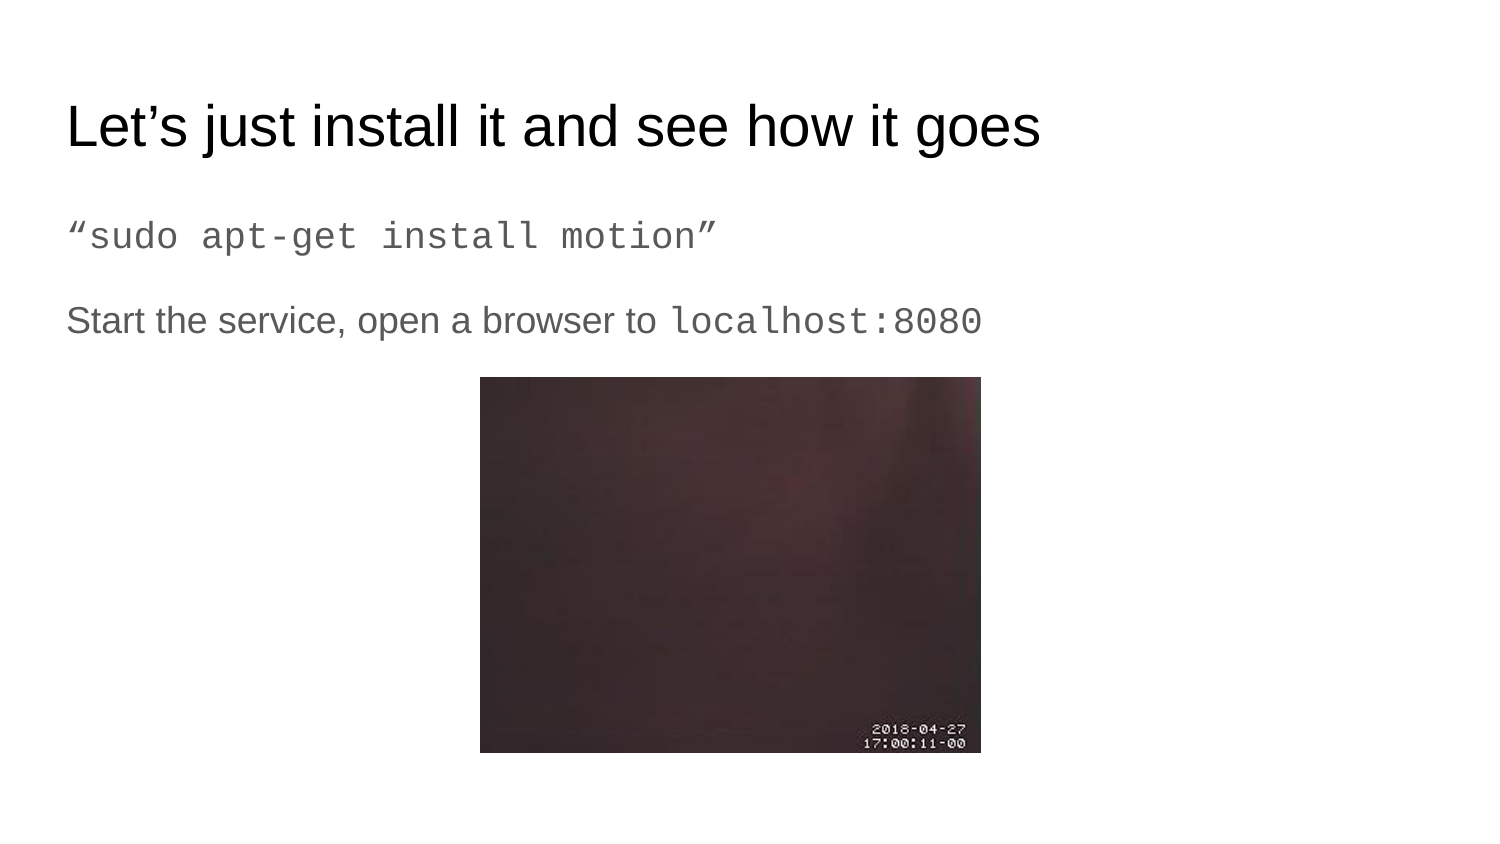

# Let’s just install it and see how it goes
“sudo apt-get install motion”
Start the service, open a browser to localhost:8080